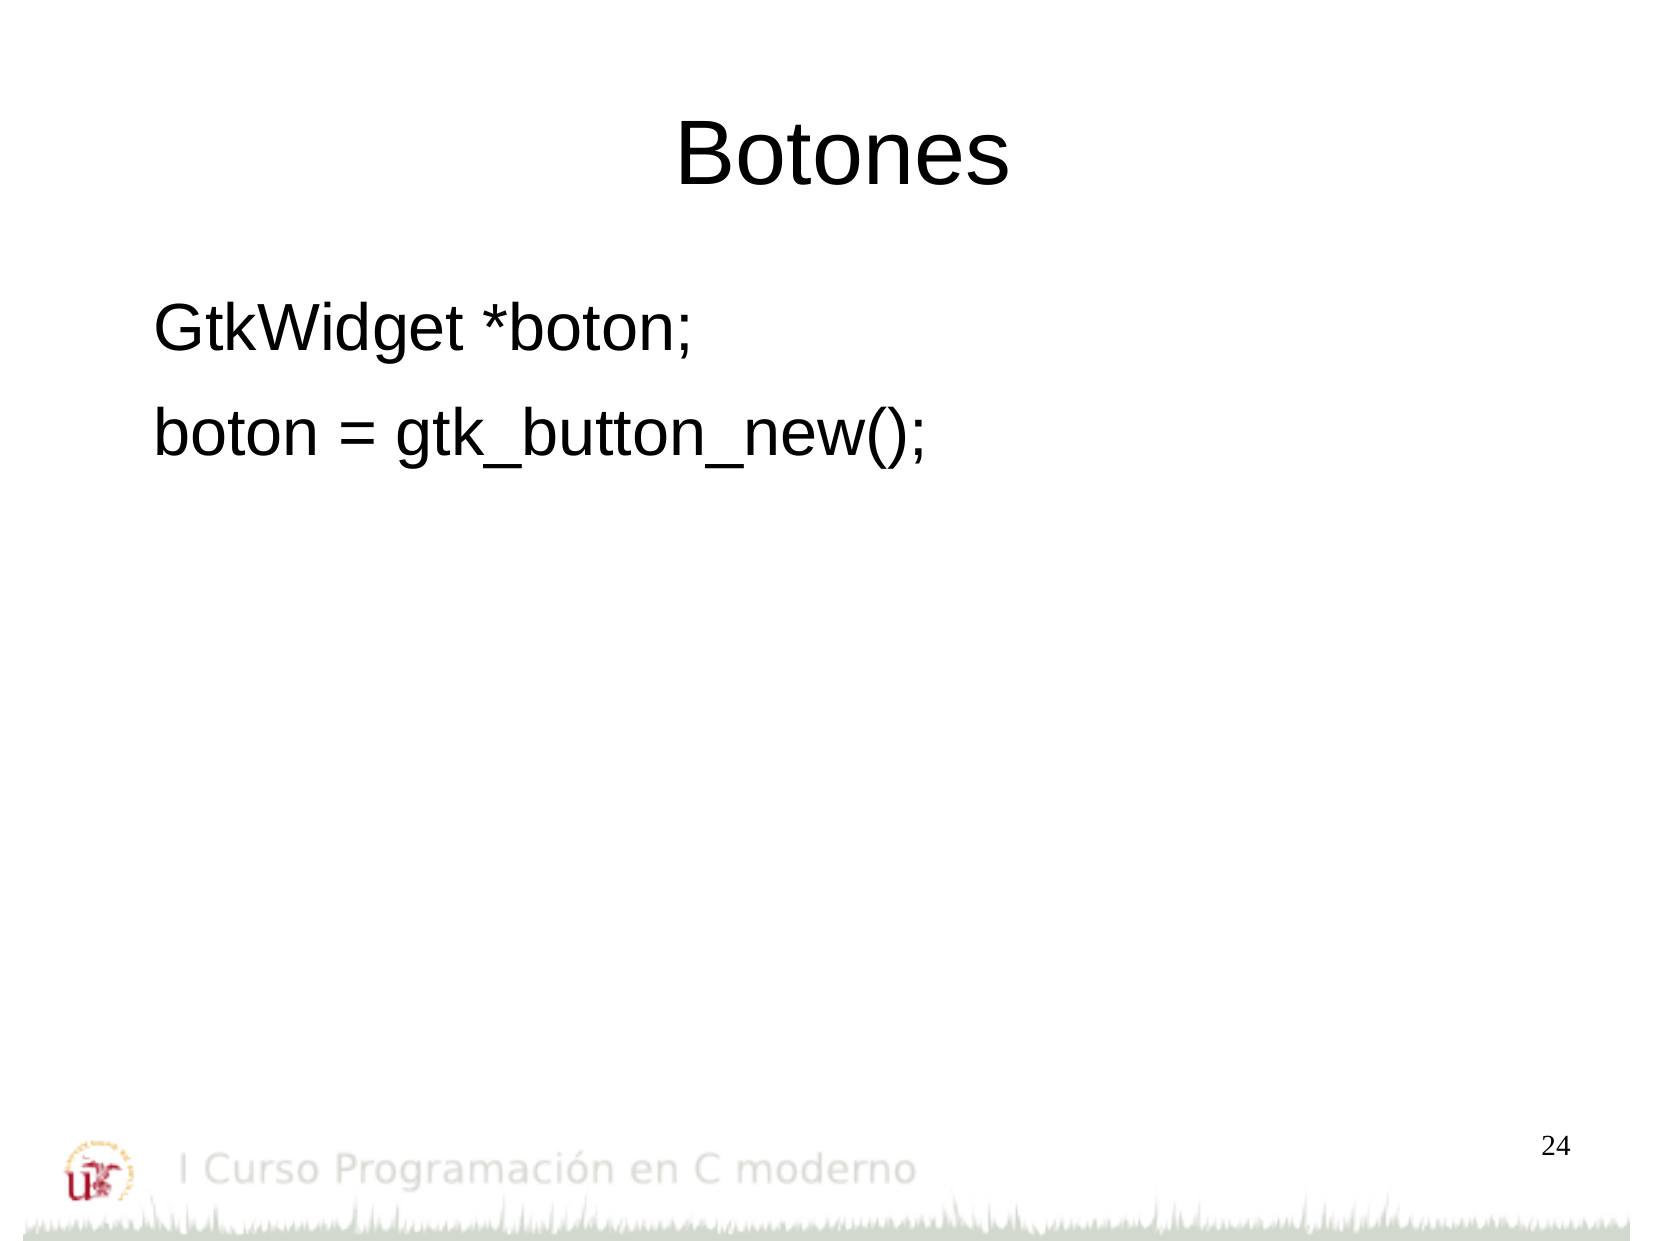

# Botones
GtkWidget *boton;
boton = gtk_button_new();
24